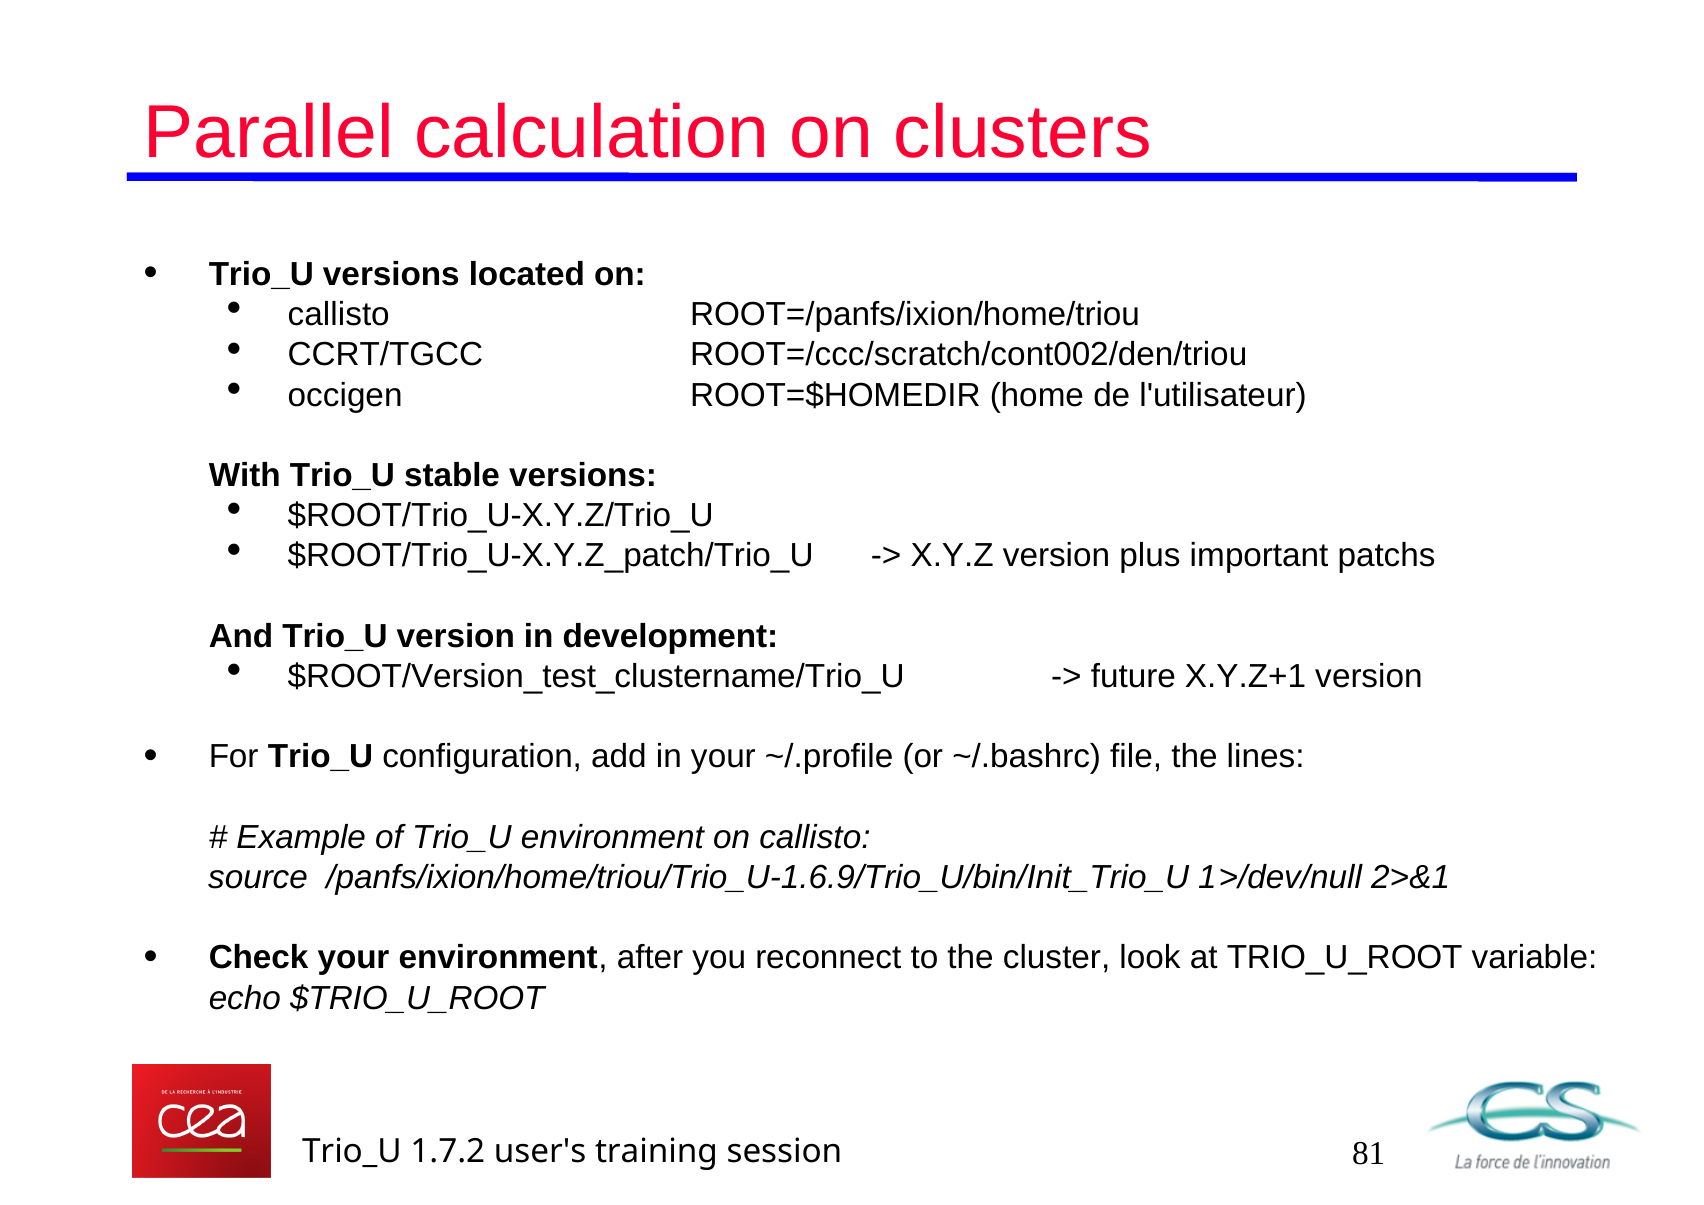

# Parallel calculation on clusters
Trio_U versions located on:
callisto 		ROOT=/panfs/ixion/home/triou
CCRT/TGCC 		ROOT=/ccc/scratch/cont002/den/triou
occigen		ROOT=$HOMEDIR (home de l'utilisateur)
	With Trio_U stable versions:
$ROOT/Trio_U-X.Y.Z/Trio_U
$ROOT/Trio_U-X.Y.Z_patch/Trio_U 	-> X.Y.Z version plus important patchs
	And Trio_U version in development:
$ROOT/Version_test_clustername/Trio_U 	-> future X.Y.Z+1 version
For Trio_U configuration, add in your ~/.profile (or ~/.bashrc) file, the lines:
	# Example of Trio_U environment on callisto:
 source /panfs/ixion/home/triou/Trio_U-1.6.9/Trio_U/bin/Init_Trio_U 1>/dev/null 2>&1
Check your environment, after you reconnect to the cluster, look at TRIO_U_ROOT variable:
	echo $TRIO_U_ROOT
Trio_U 1.7.2 user's training session
81